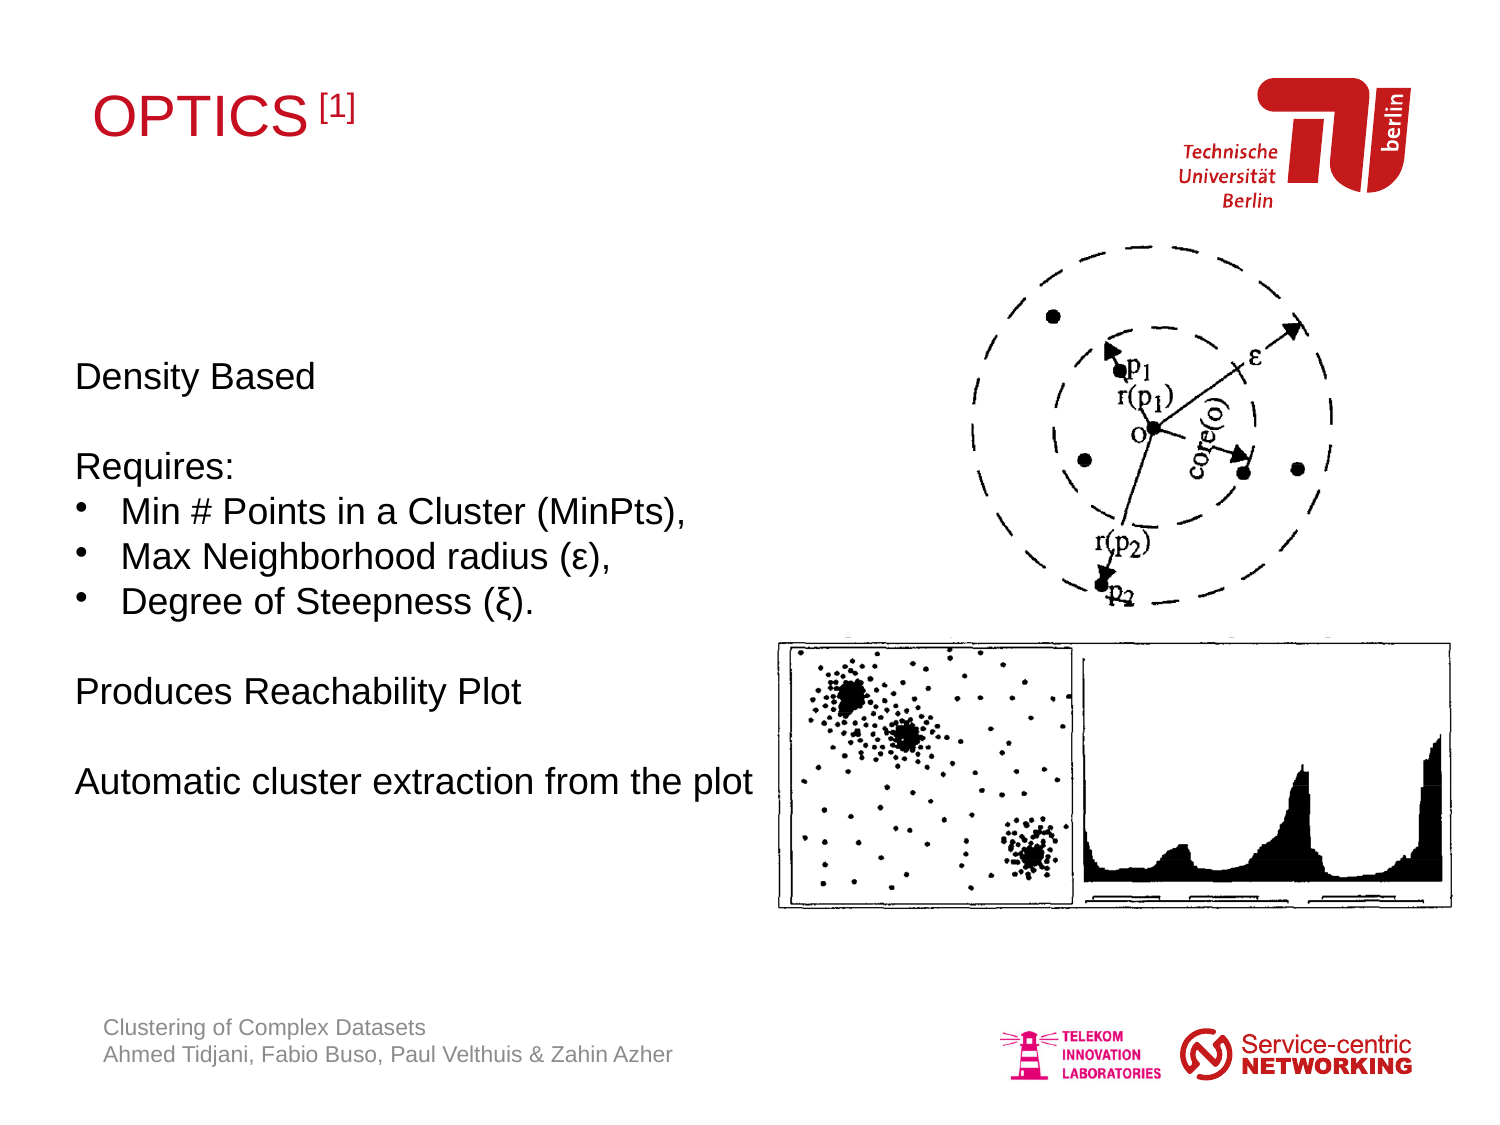

OPTICS [1]
Density Based
Requires:
 Min # Points in a Cluster (MinPts),
 Max Neighborhood radius (ε),
 Degree of Steepness (ξ).
Produces Reachability Plot
Automatic cluster extraction from the plot
Clustering of Complex Datasets
Ahmed Tidjani, Fabio Buso, Paul Velthuis & Zahin Azher